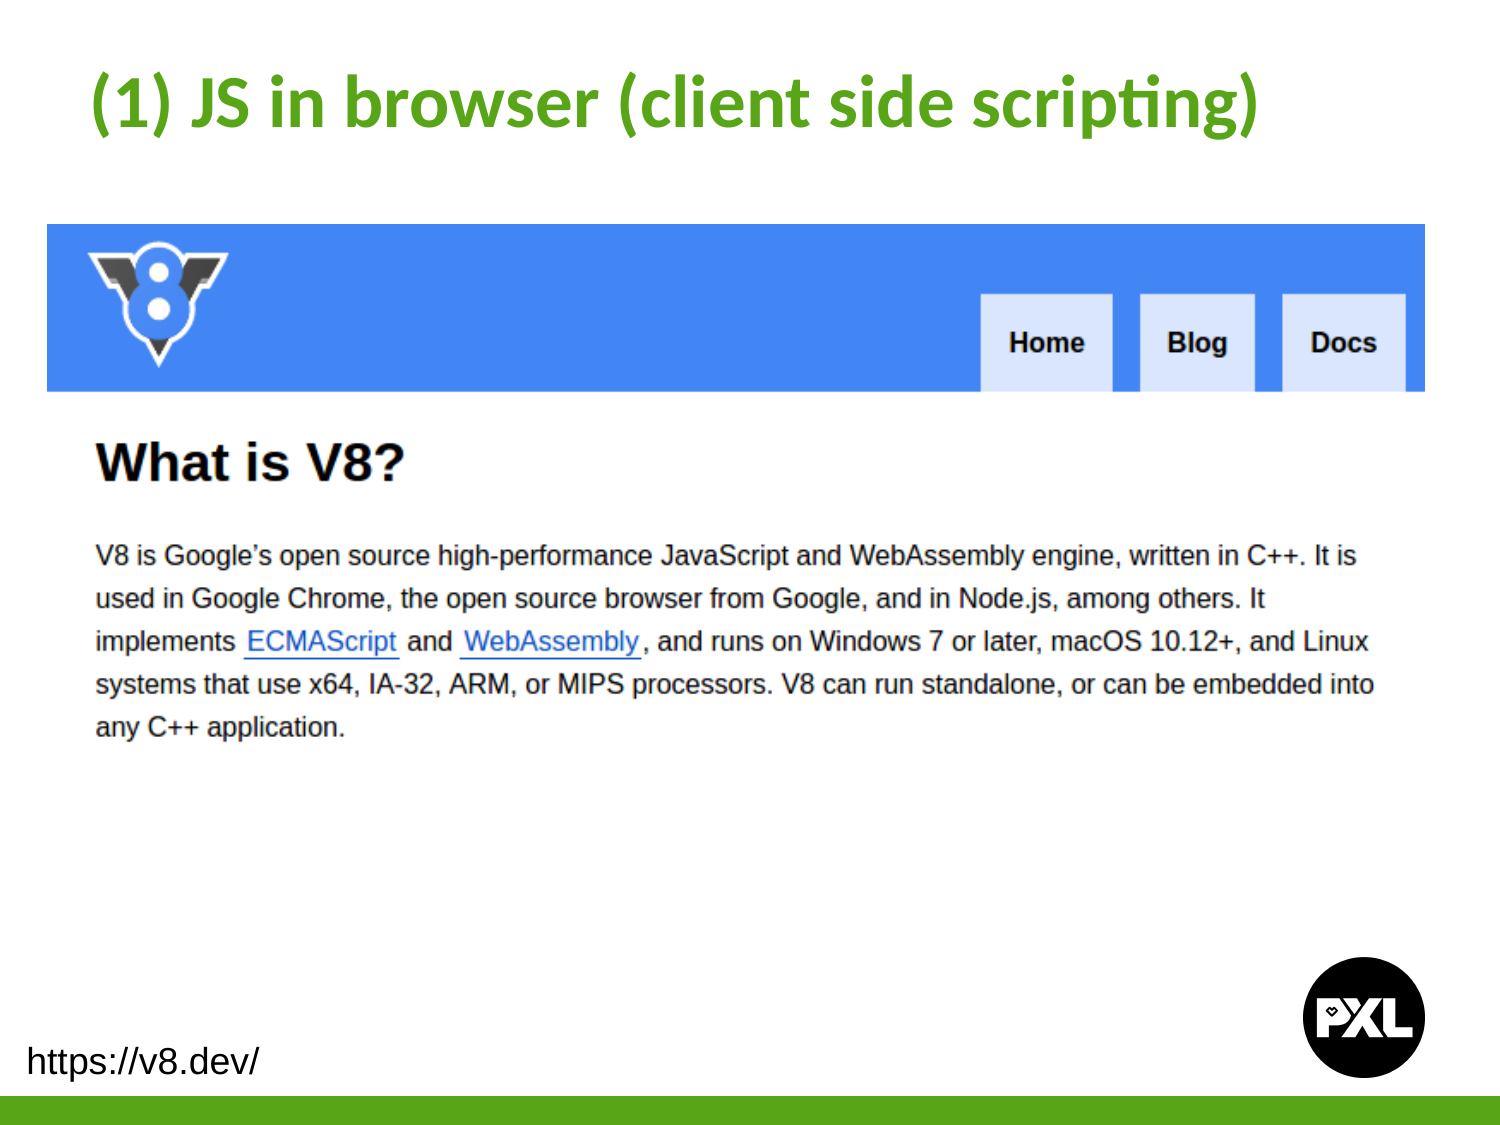

(1) JS in browser (client side scripting)
https://v8.dev/